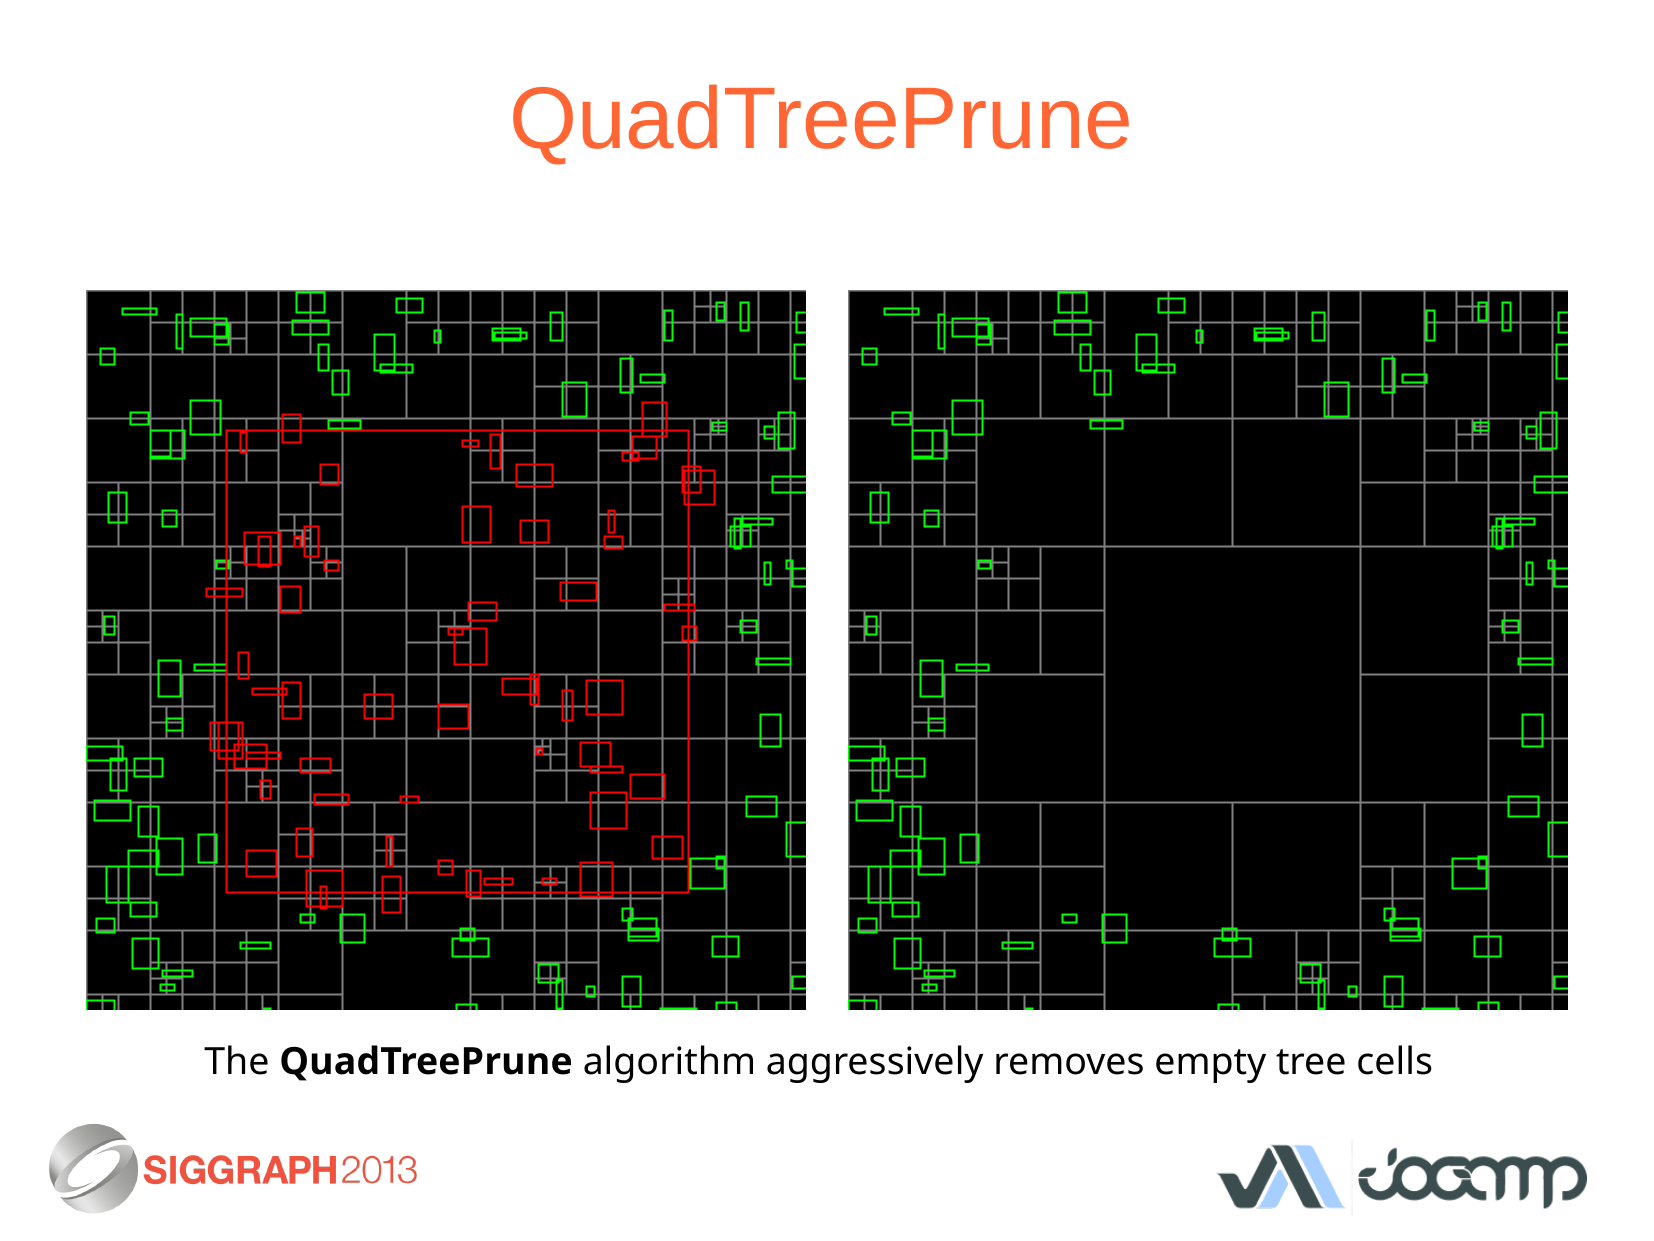

# QuadTreePrune
The QuadTreePrune algorithm aggressively removes empty tree cells